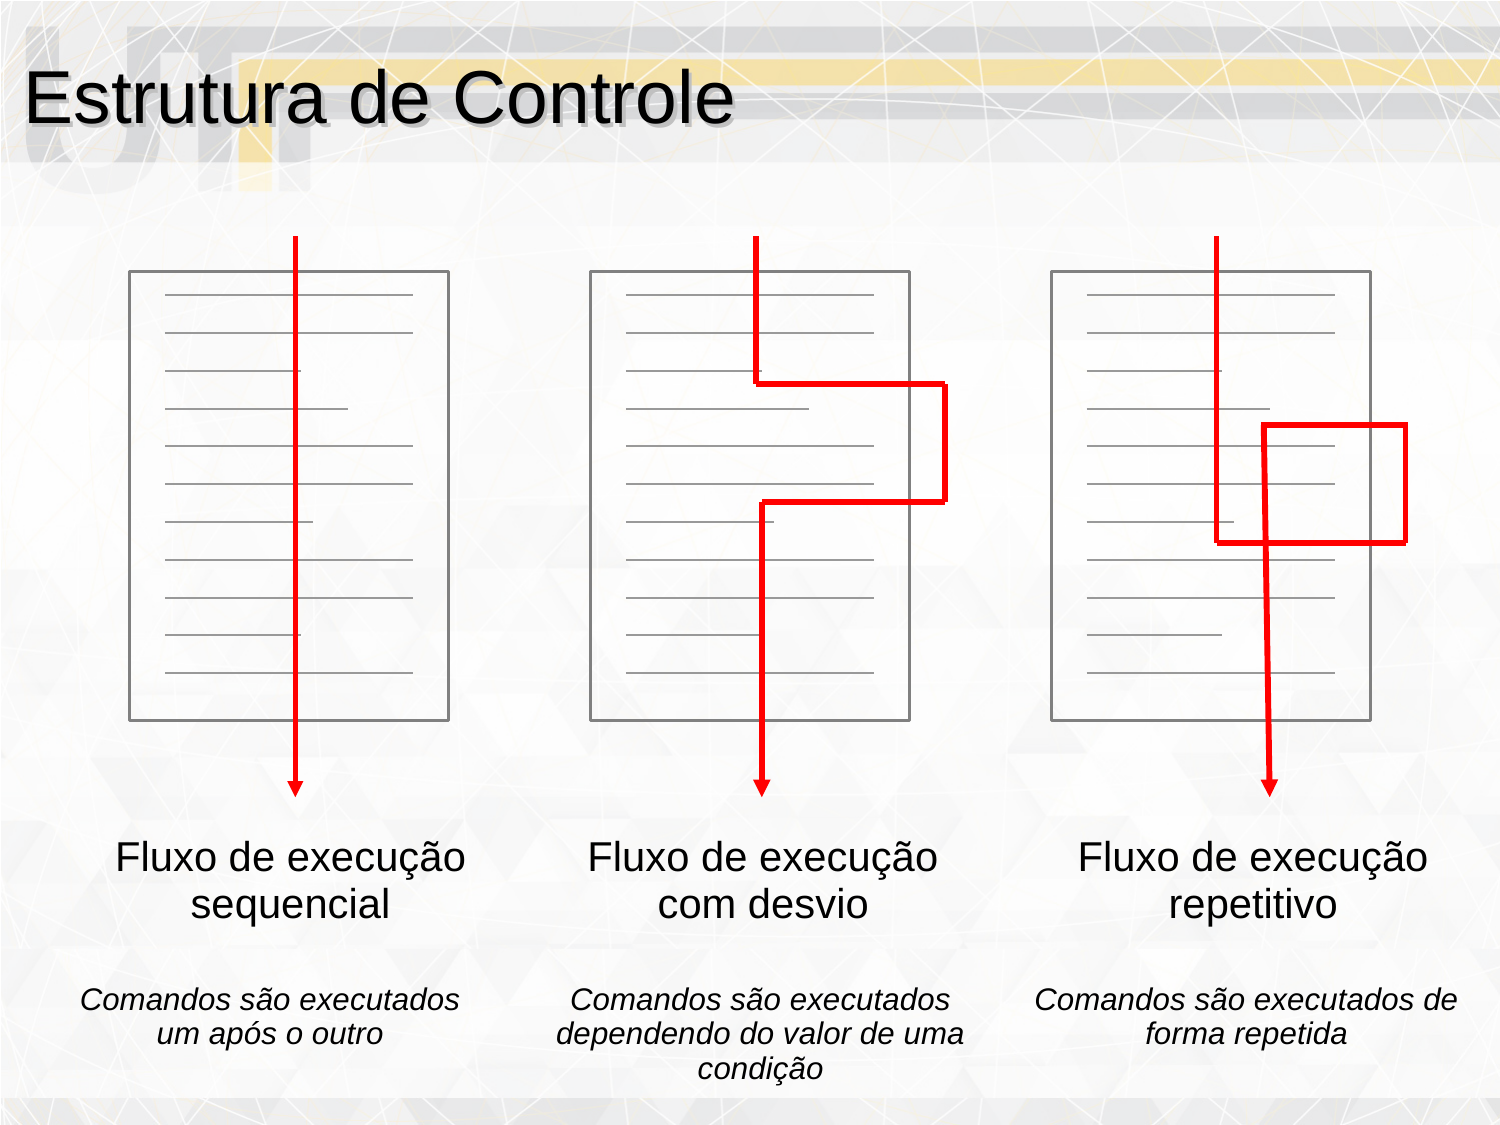

# Estrutura de Controle
Fluxo de execução sequencial
Fluxo de execução com desvio
Fluxo de execução repetitivo
Comandos são executados um após o outro
Comandos são executados dependendo do valor de uma condição
Comandos são executados de forma repetida